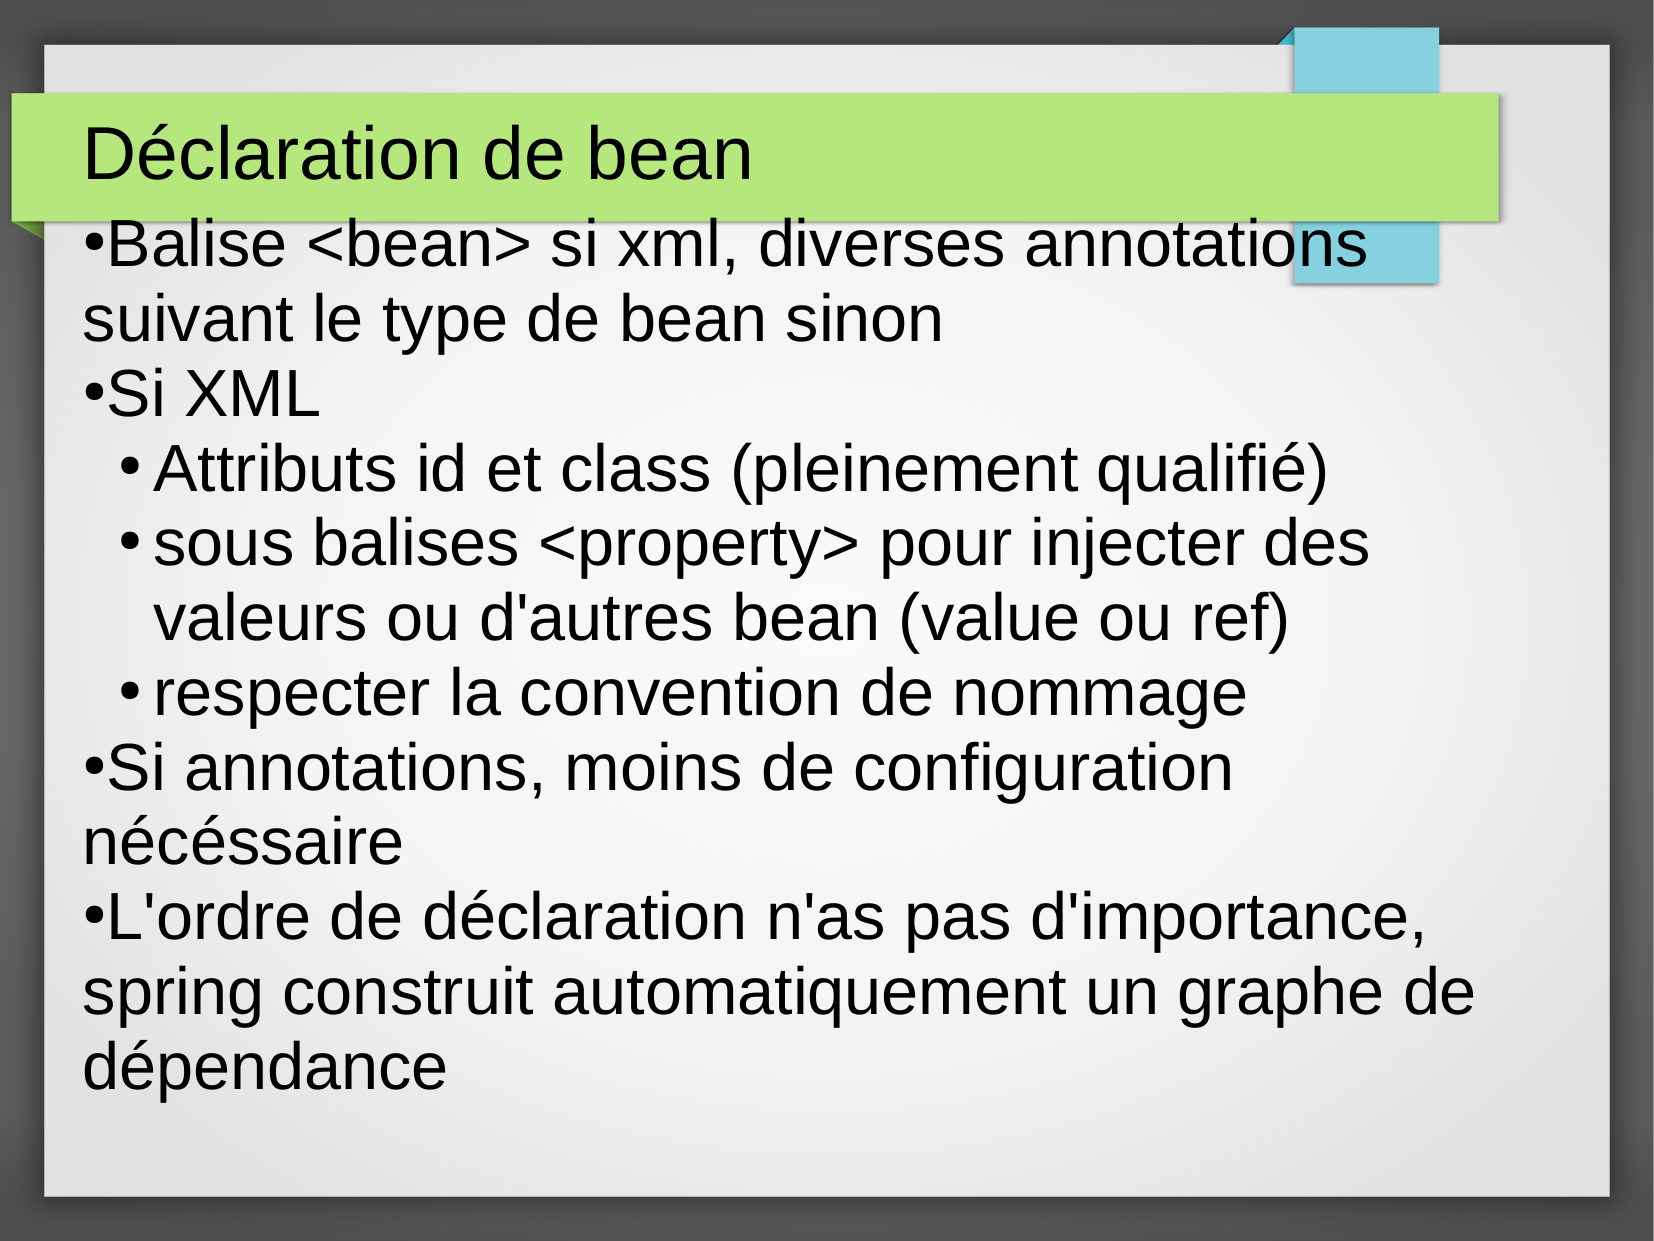

# Déclaration de bean
Balise <bean> si xml, diverses annotations suivant le type de bean sinon
Si XML
Attributs id et class (pleinement qualifié)
sous balises <property> pour injecter des valeurs ou d'autres bean (value ou ref)
respecter la convention de nommage
Si annotations, moins de configuration nécéssaire
L'ordre de déclaration n'as pas d'importance, spring construit automatiquement un graphe de dépendance